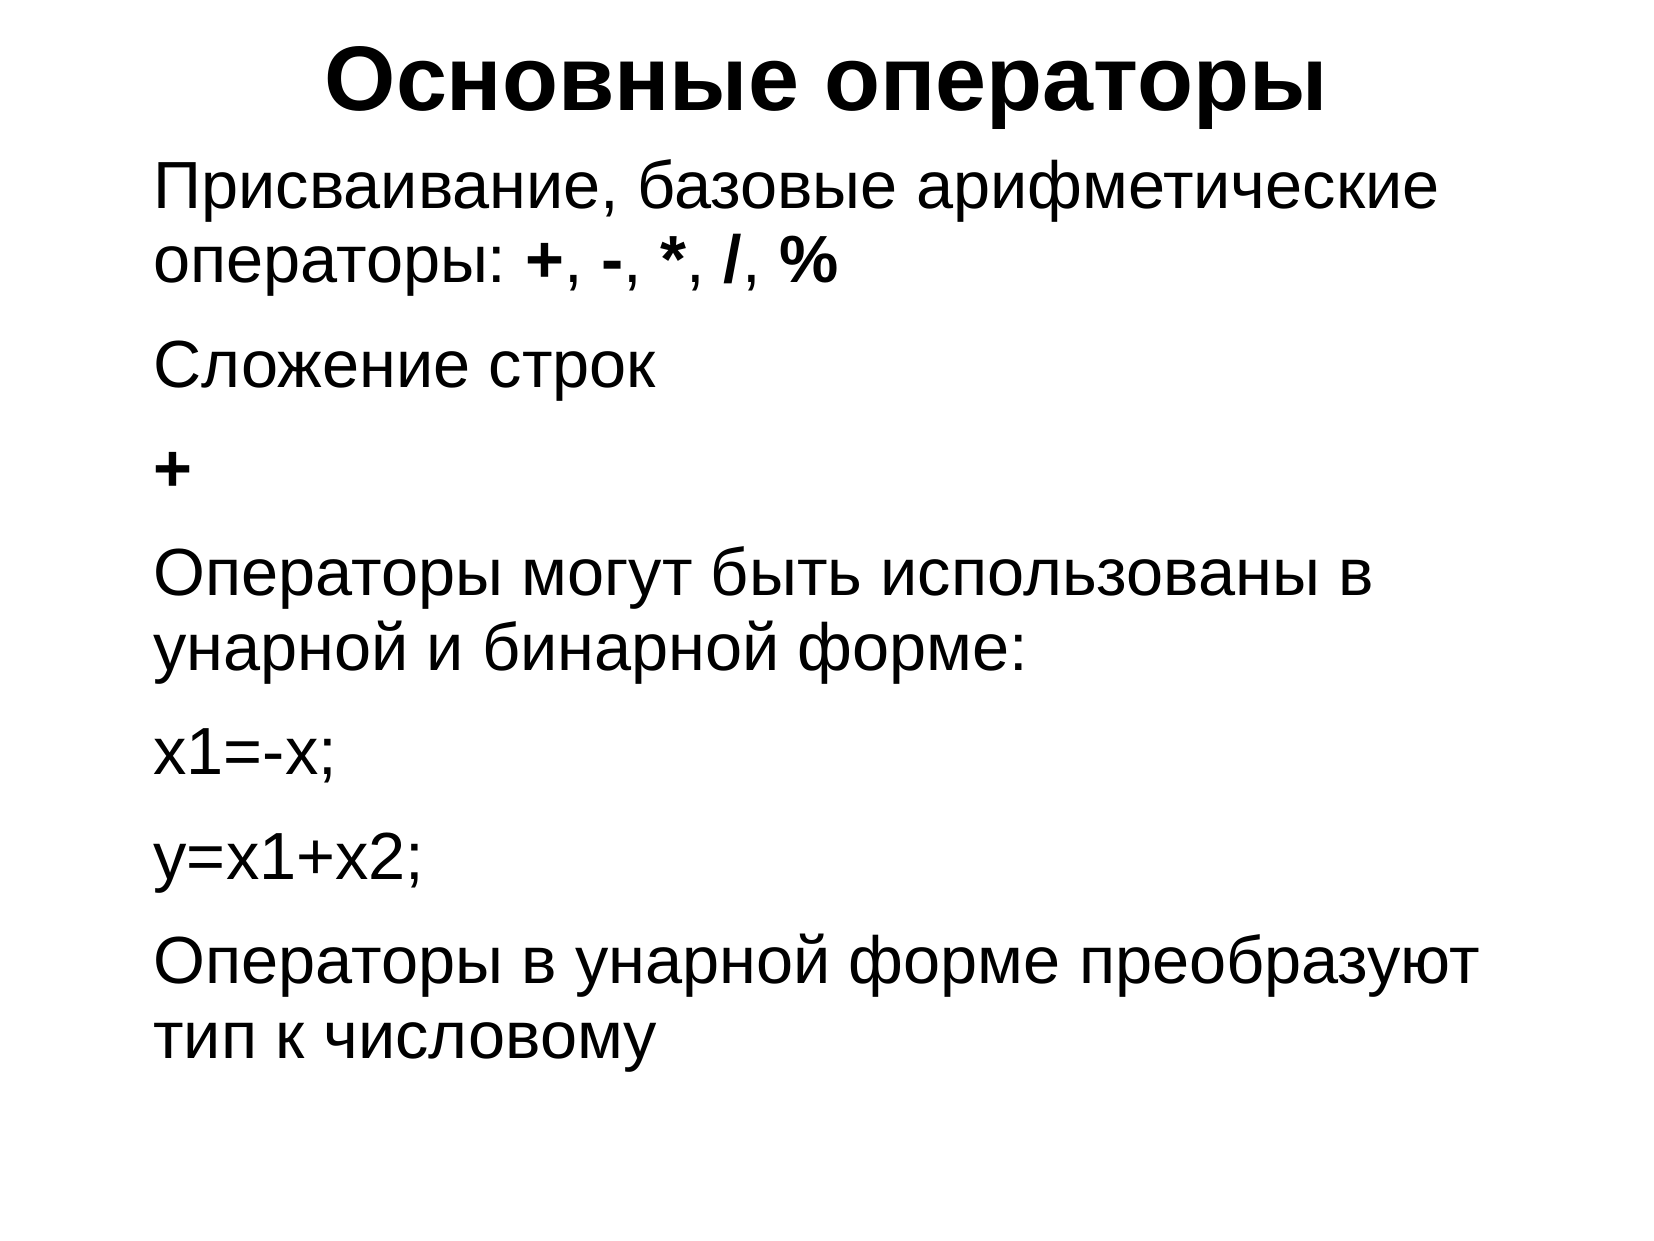

# Основные операторы
Присваивание, базовые арифметические операторы: +, -, *, /, %
Сложение строк
+
Операторы могут быть использованы в унарной и бинарной форме:
x1=-x;
y=x1+x2;
Операторы в унарной форме преобразуют тип к числовому